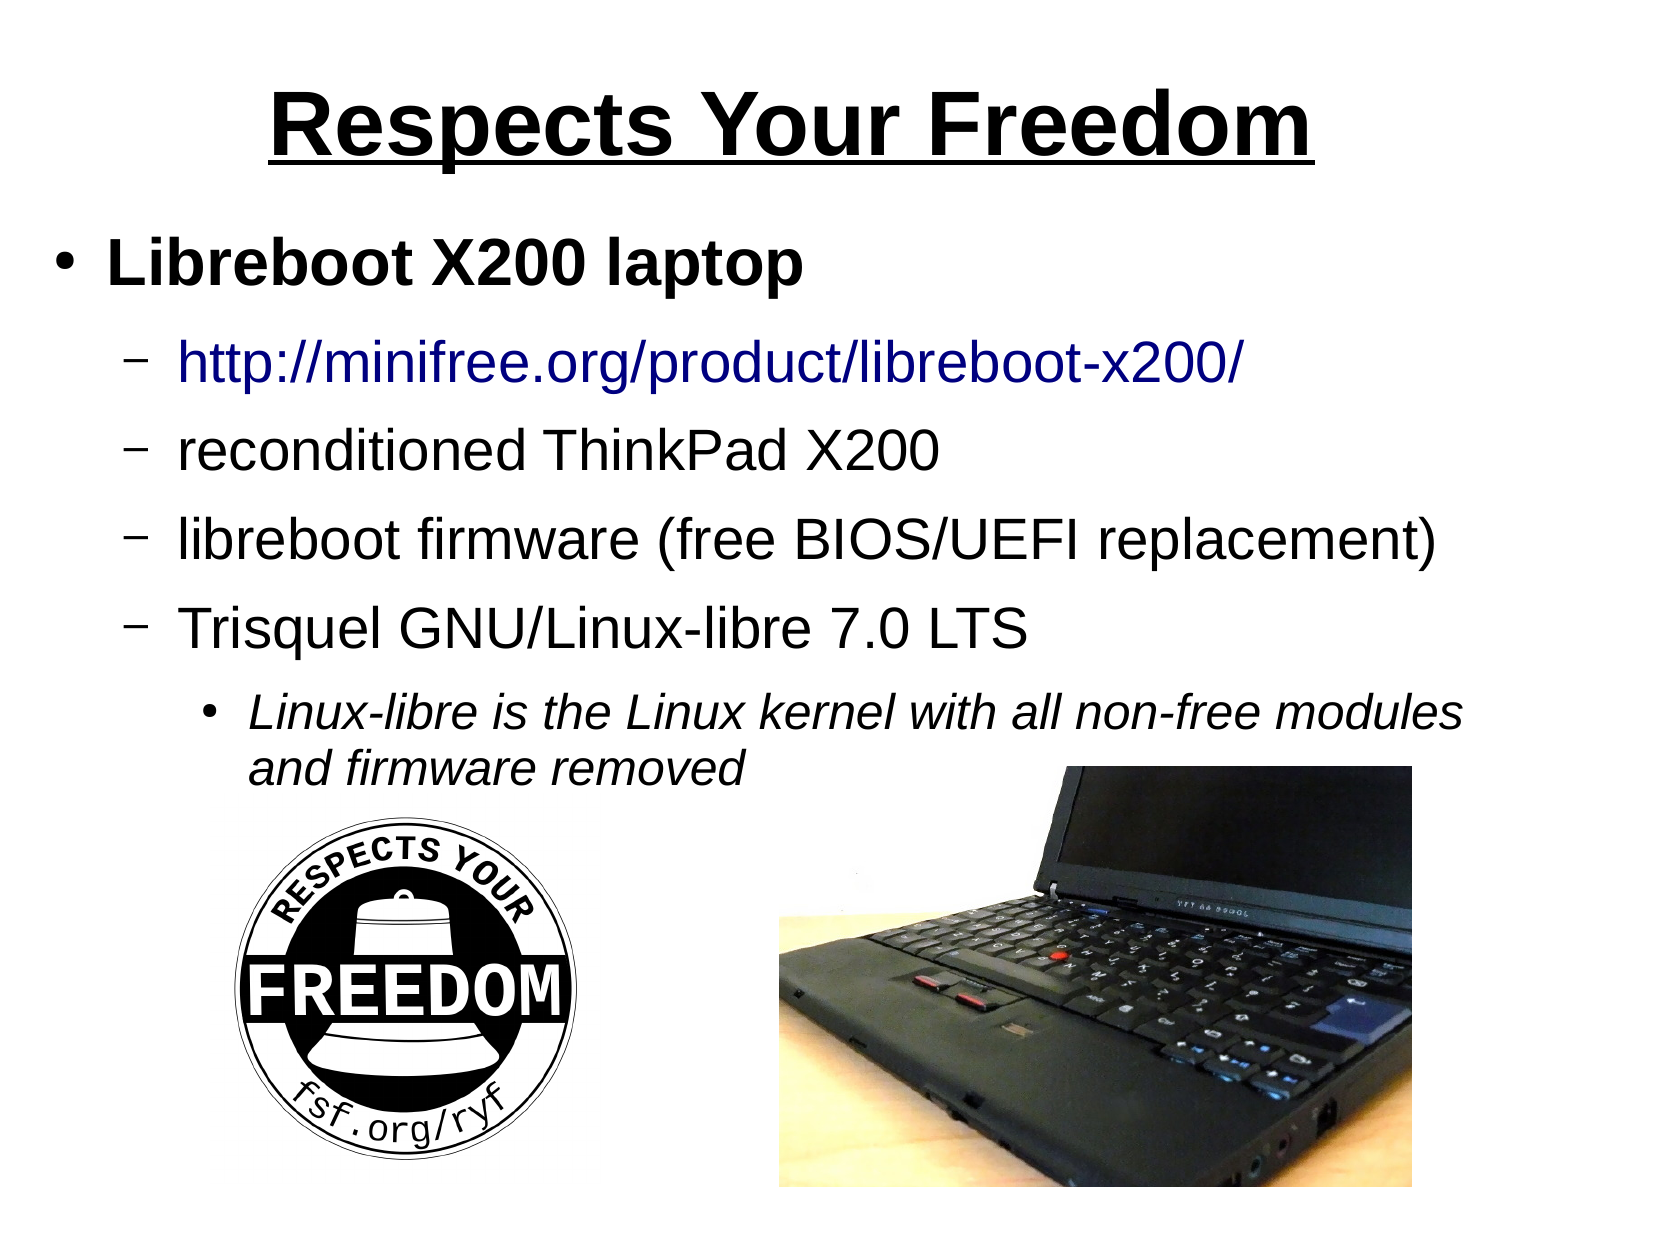

# Respects Your Freedom
Libreboot X200 laptop
http://minifree.org/product/libreboot-x200/
reconditioned ThinkPad X200
libreboot firmware (free BIOS/UEFI replacement)
Trisquel GNU/Linux-libre 7.0 LTS
Linux-libre is the Linux kernel with all non-free modules and firmware removed